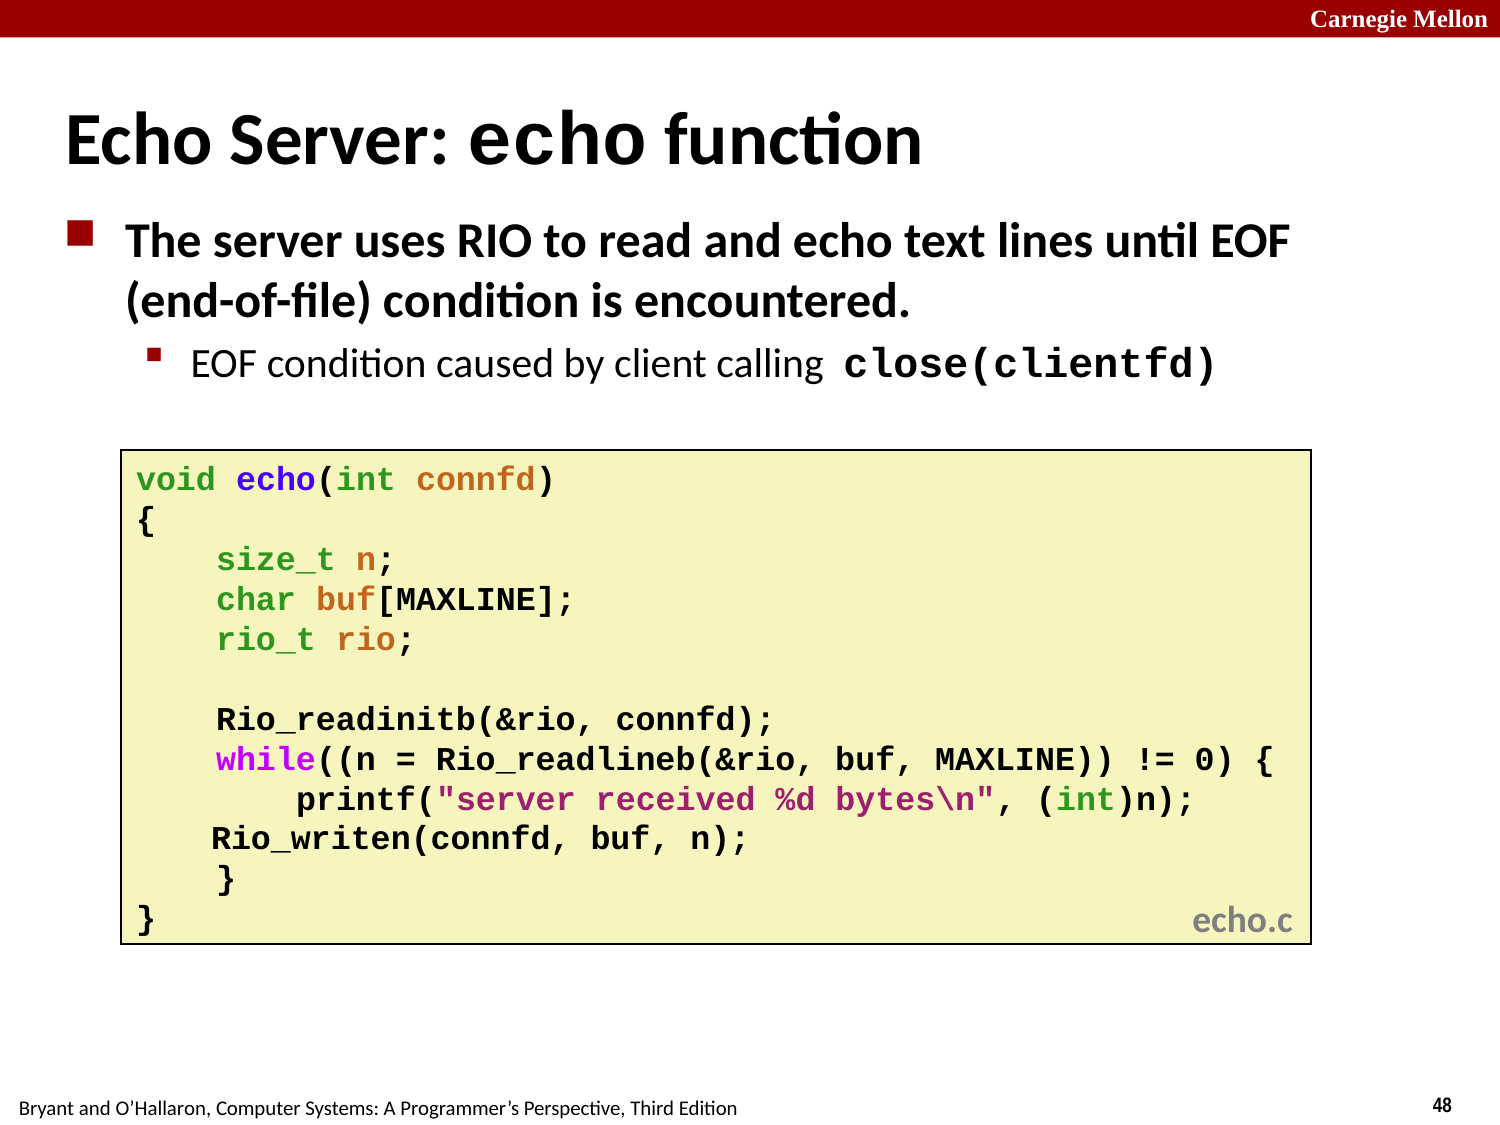

# Echo Server: echo function
The server uses RIO to read and echo text lines until EOF (end-of-file) condition is encountered.
EOF condition caused by client calling close(clientfd)
void echo(int connfd)
{
 size_t n;
 char buf[MAXLINE];
 rio_t rio;
 Rio_readinitb(&rio, connfd);
 while((n = Rio_readlineb(&rio, buf, MAXLINE)) != 0) {
 printf("server received %d bytes\n", (int)n);
	Rio_writen(connfd, buf, n);
 }
}
echo.c